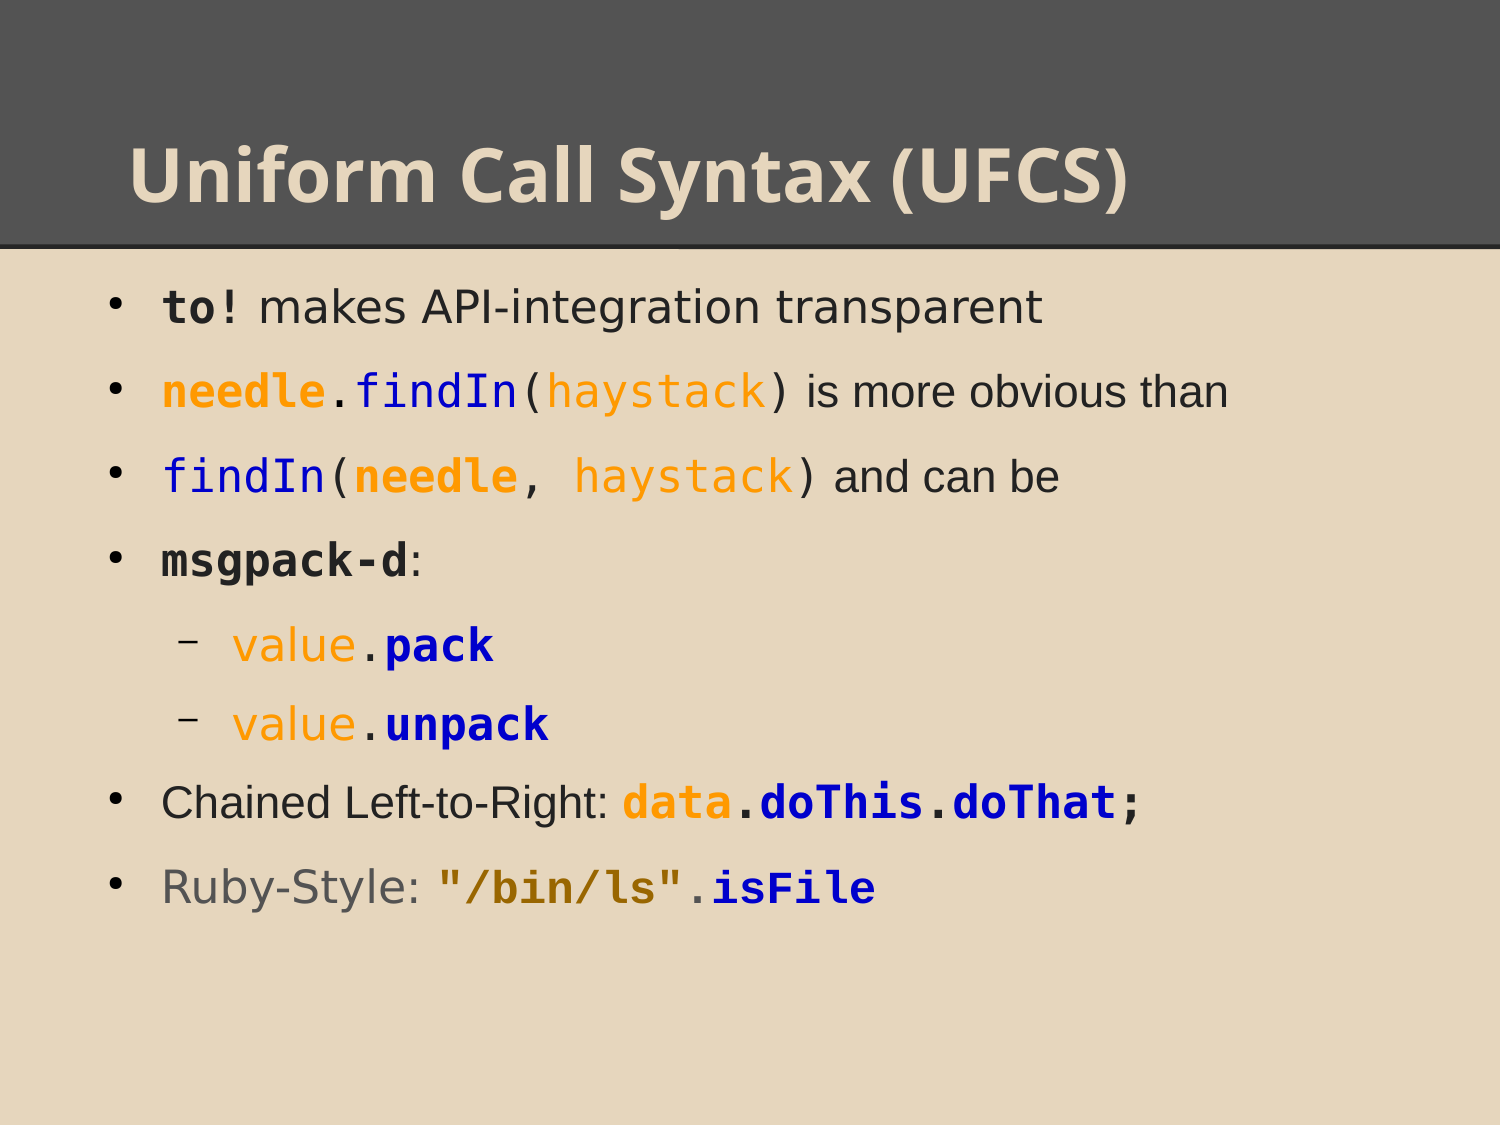

# Uniform Call Syntax (UFCS)
to! makes API-integration transparent
needle.findIn(haystack) is more obvious than
findIn(needle, haystack) and can be
msgpack-d:
value.pack
value.unpack
Chained Left-to-Right: data.doThis.doThat;
Ruby-Style: "/bin/ls".isFile